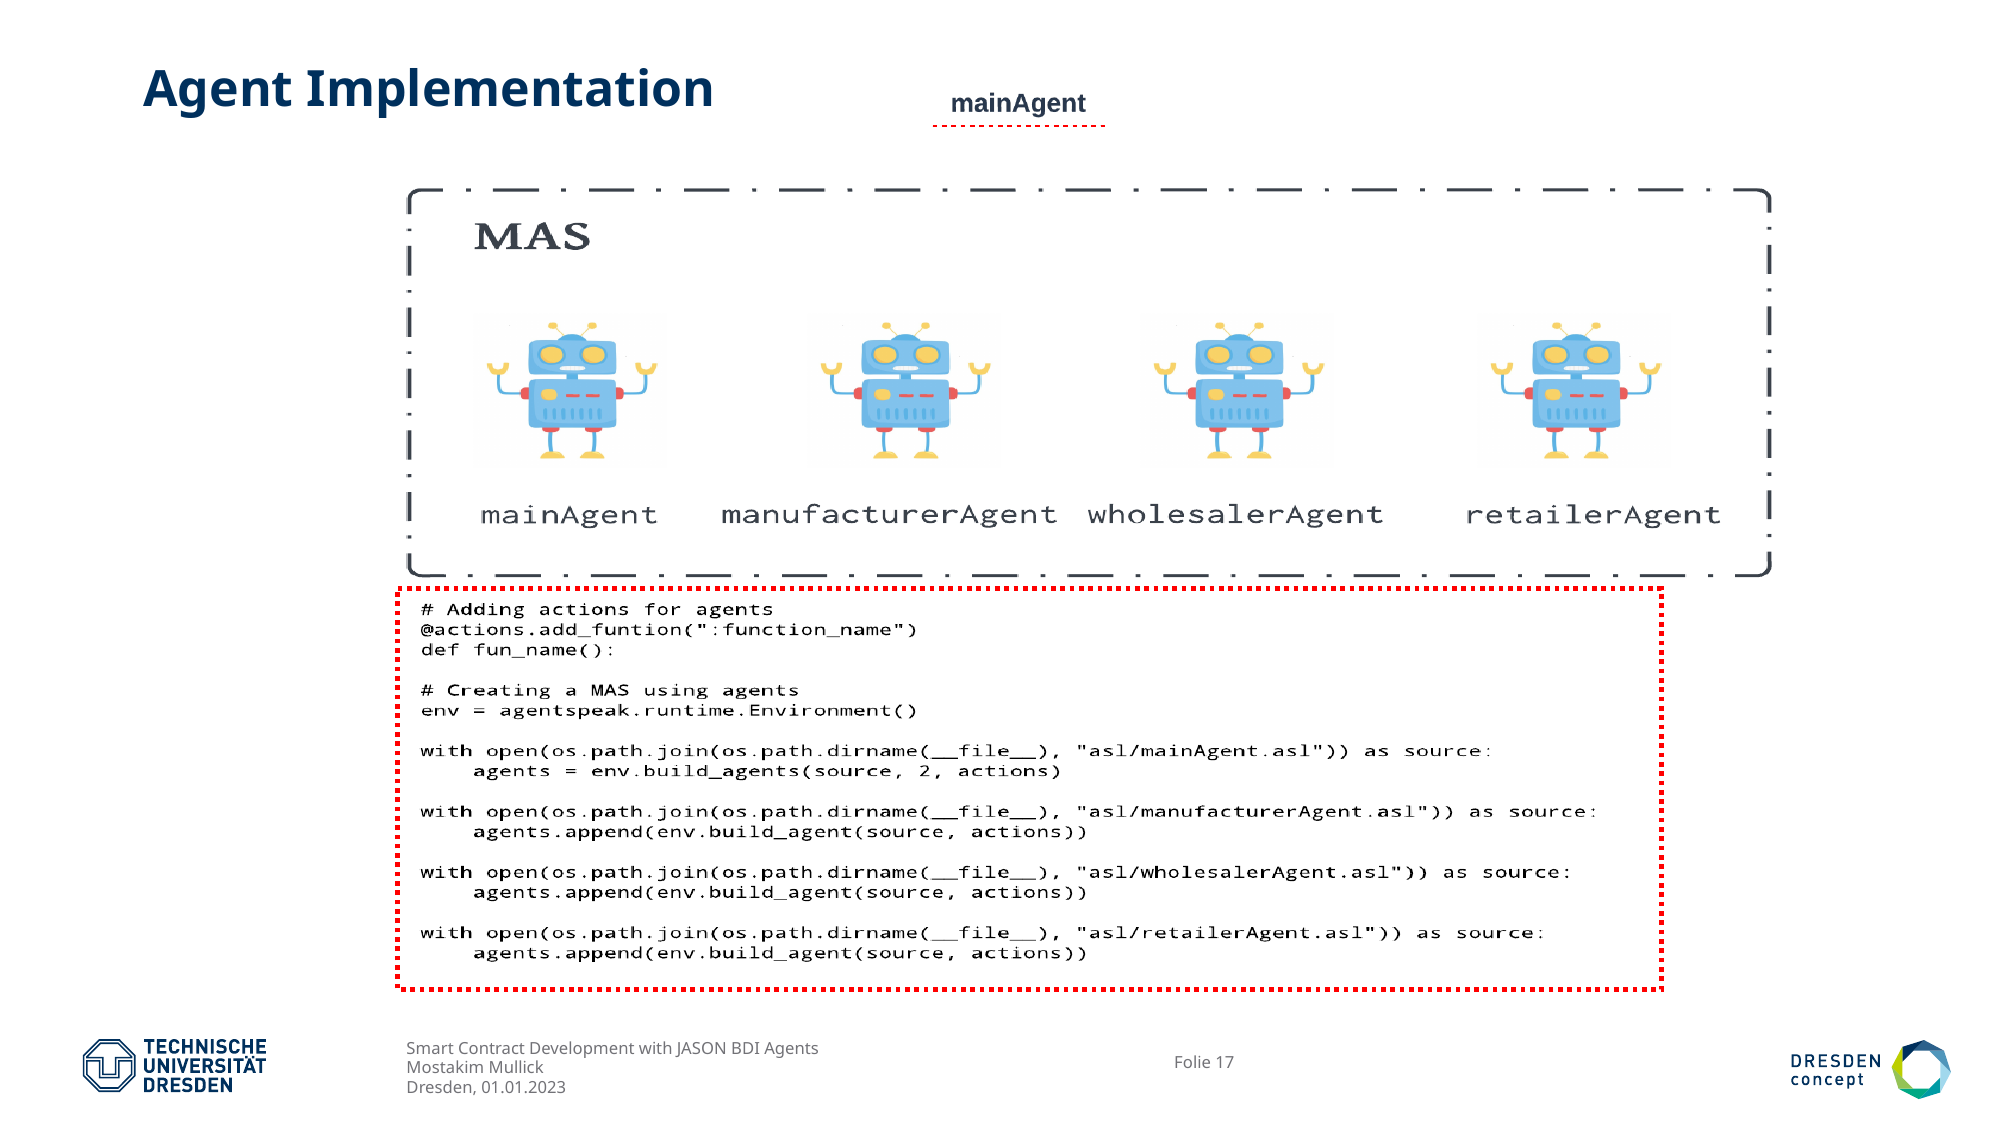

# Agent Implementation
Framework
Jason (Python-based interpreter)